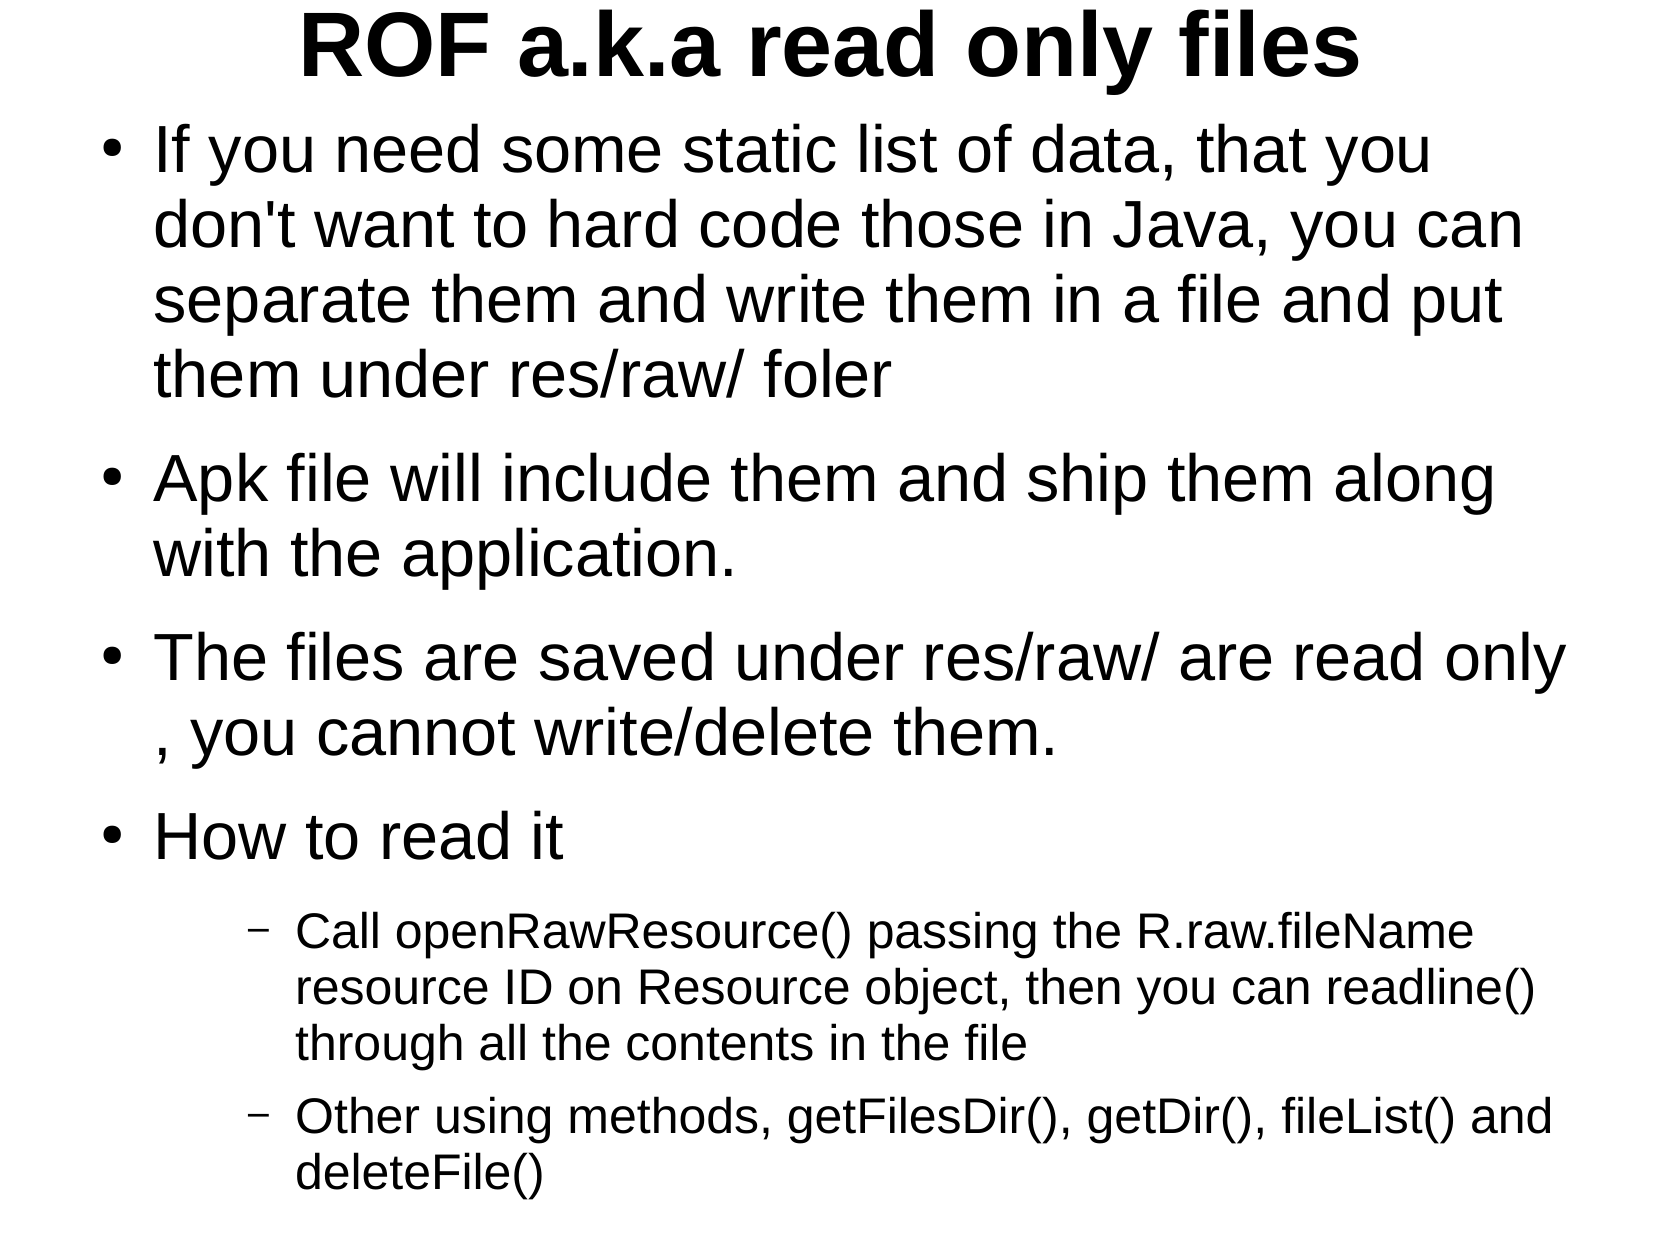

ROF a.k.a read only files
# If you need some static list of data, that you don't want to hard code those in Java, you can separate them and write them in a file and put them under res/raw/ foler
Apk file will include them and ship them along with the application.
The files are saved under res/raw/ are read only , you cannot write/delete them.
How to read it
Call openRawResource() passing the R.raw.fileName resource ID on Resource object, then you can readline() through all the contents in the file
Other using methods, getFilesDir(), getDir(), fileList() and deleteFile()